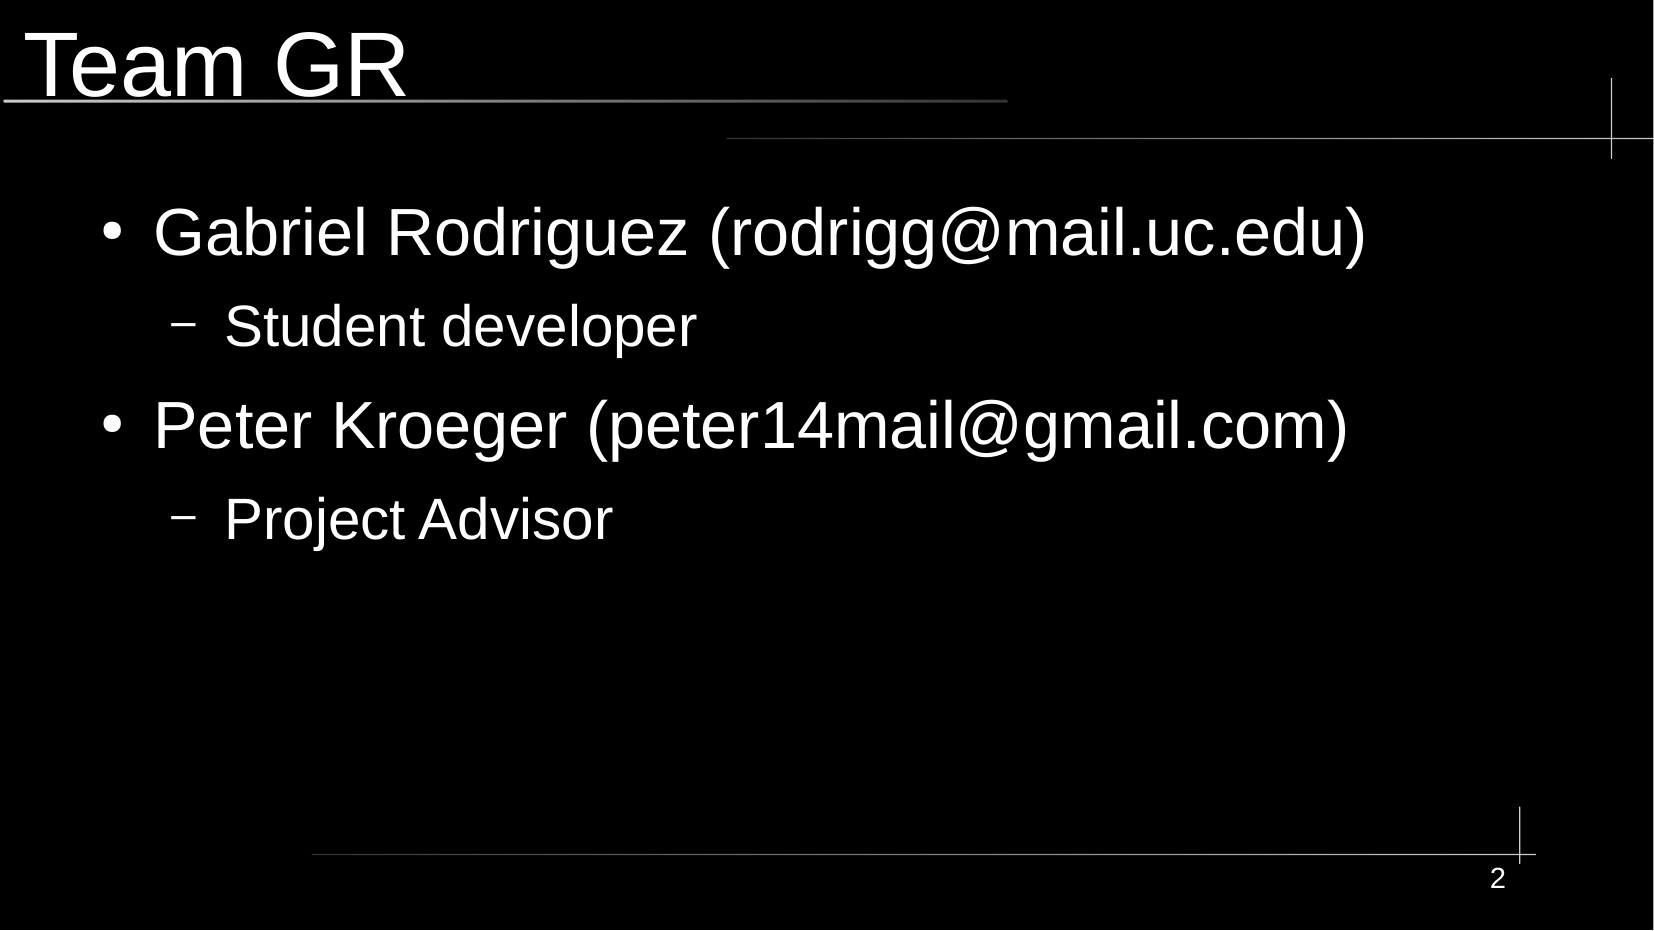

# Team GR
Gabriel Rodriguez (rodrigg@mail.uc.edu)
Student developer
Peter Kroeger (peter14mail@gmail.com)
Project Advisor
2